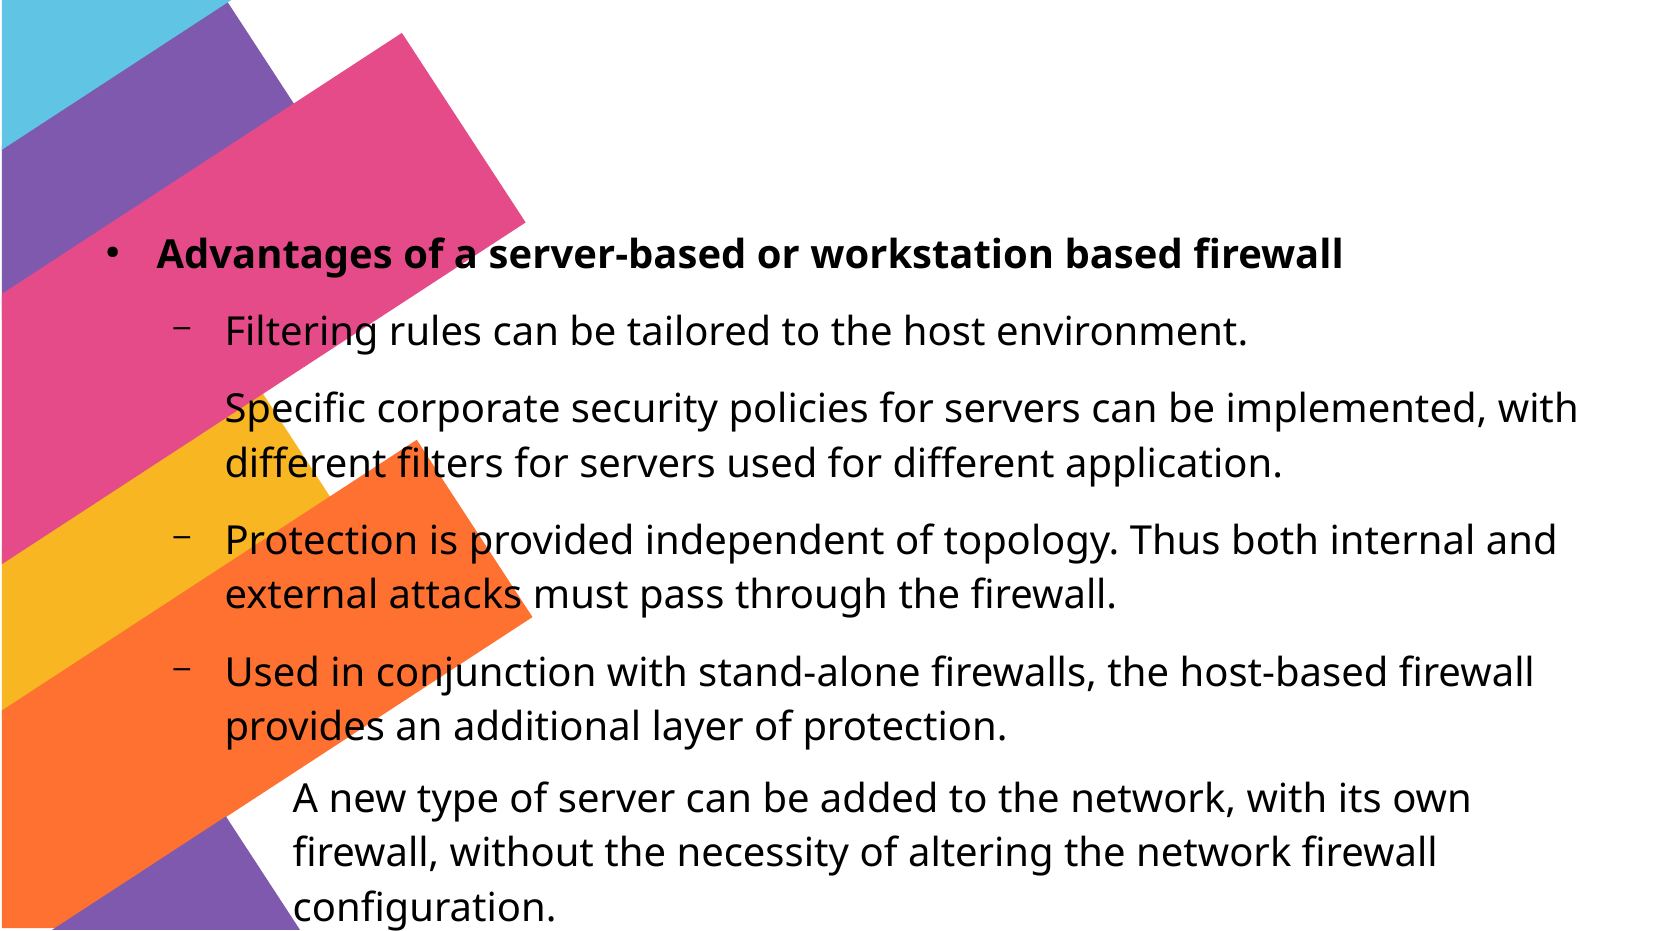

# Advantages of a server-based or workstation based firewall
Filtering rules can be tailored to the host environment.
Specific corporate security policies for servers can be implemented, with different filters for servers used for different application.
Protection is provided independent of topology. Thus both internal and external attacks must pass through the firewall.
Used in conjunction with stand-alone firewalls, the host-based firewall provides an additional layer of protection.
A new type of server can be added to the network, with its own firewall, without the necessity of altering the network firewall configuration.